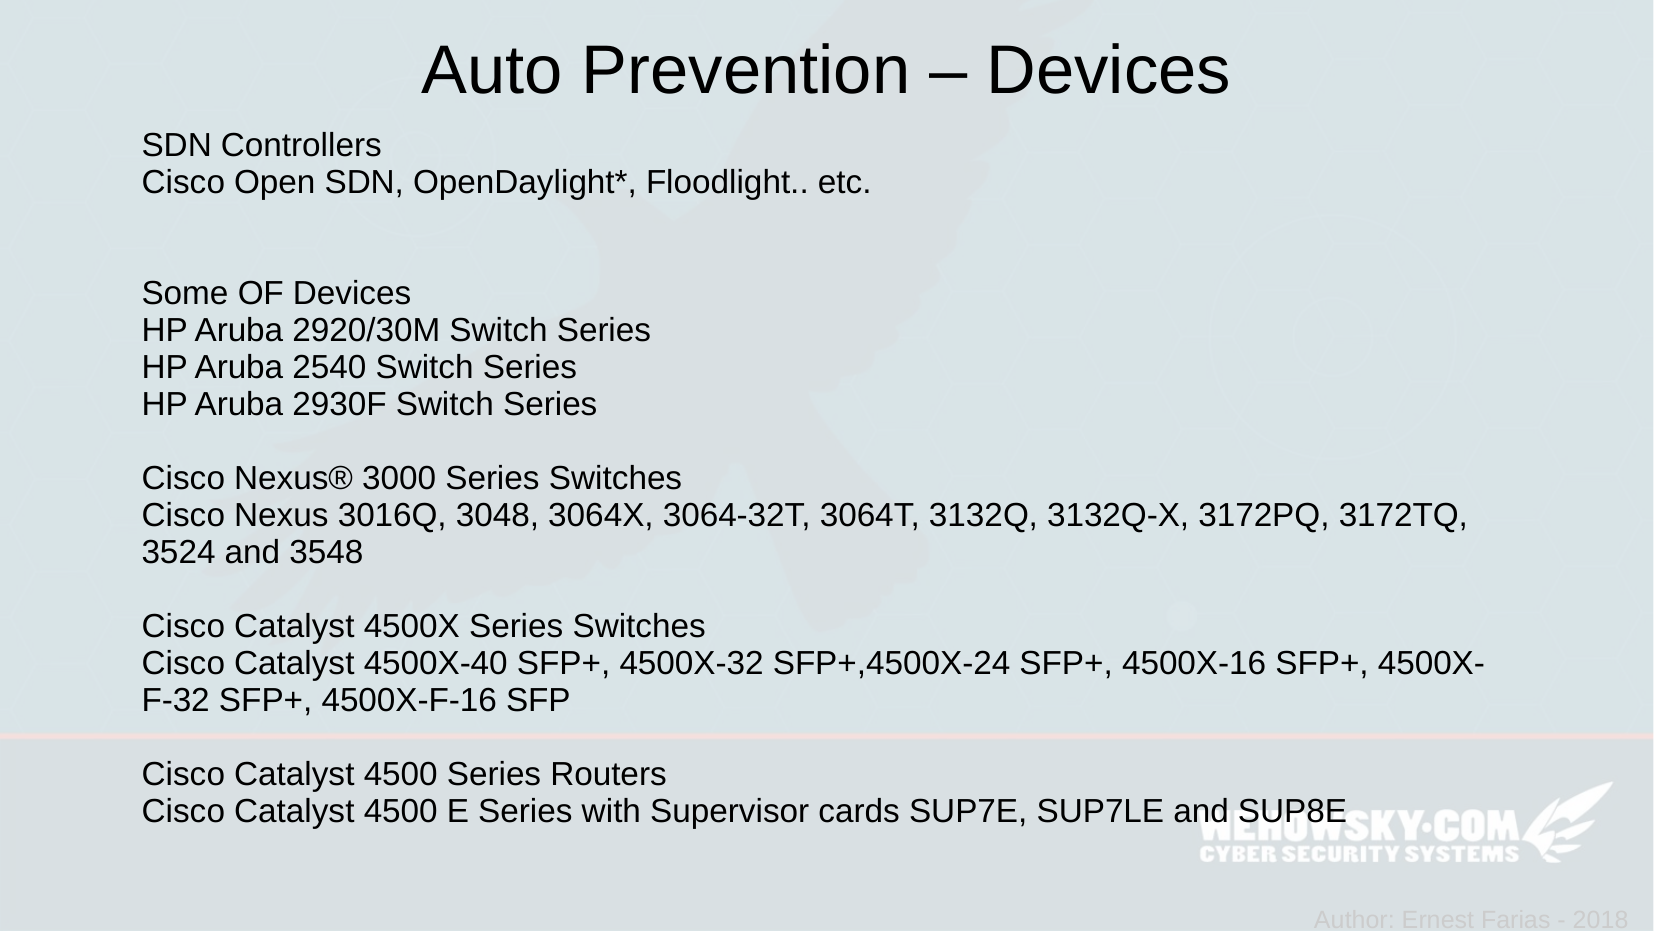

Auto Prevention – Devices
# SDN Controllers
Cisco Open SDN, OpenDaylight*, Floodlight.. etc.
Some OF Devices
HP Aruba 2920/30M Switch Series
HP Aruba 2540 Switch Series
HP Aruba 2930F Switch Series
Cisco Nexus® 3000 Series Switches
Cisco Nexus 3016Q, 3048, 3064X, 3064-32T, 3064T, 3132Q, 3132Q-X, 3172PQ, 3172TQ, 3524 and 3548
Cisco Catalyst 4500X Series Switches
Cisco Catalyst 4500X-40 SFP+, 4500X-32 SFP+,4500X-24 SFP+, 4500X-16 SFP+, 4500X-F-32 SFP+, 4500X-F-16 SFP
Cisco Catalyst 4500 Series Routers
Cisco Catalyst 4500 E Series with Supervisor cards SUP7E, SUP7LE and SUP8E
Author: Ernest Farias - 2018